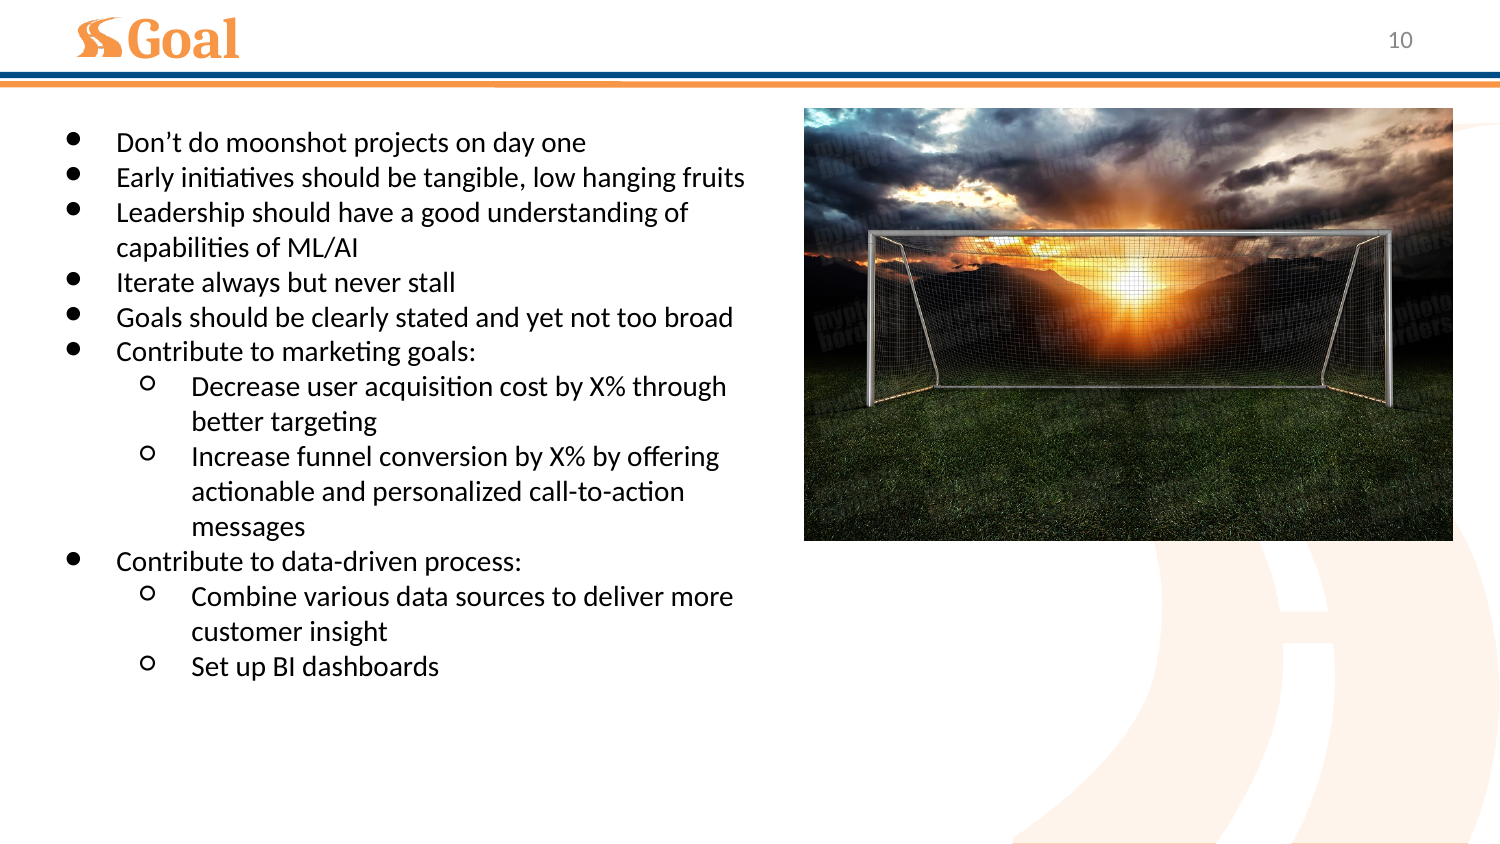

# Goal
Don’t do moonshot projects on day one
Early initiatives should be tangible, low hanging fruits
Leadership should have a good understanding of capabilities of ML/AI
Iterate always but never stall
Goals should be clearly stated and yet not too broad
Contribute to marketing goals:
Decrease user acquisition cost by X% through better targeting
Increase funnel conversion by X% by offering actionable and personalized call-to-action messages
Contribute to data-driven process:
Combine various data sources to deliver more customer insight
Set up BI dashboards